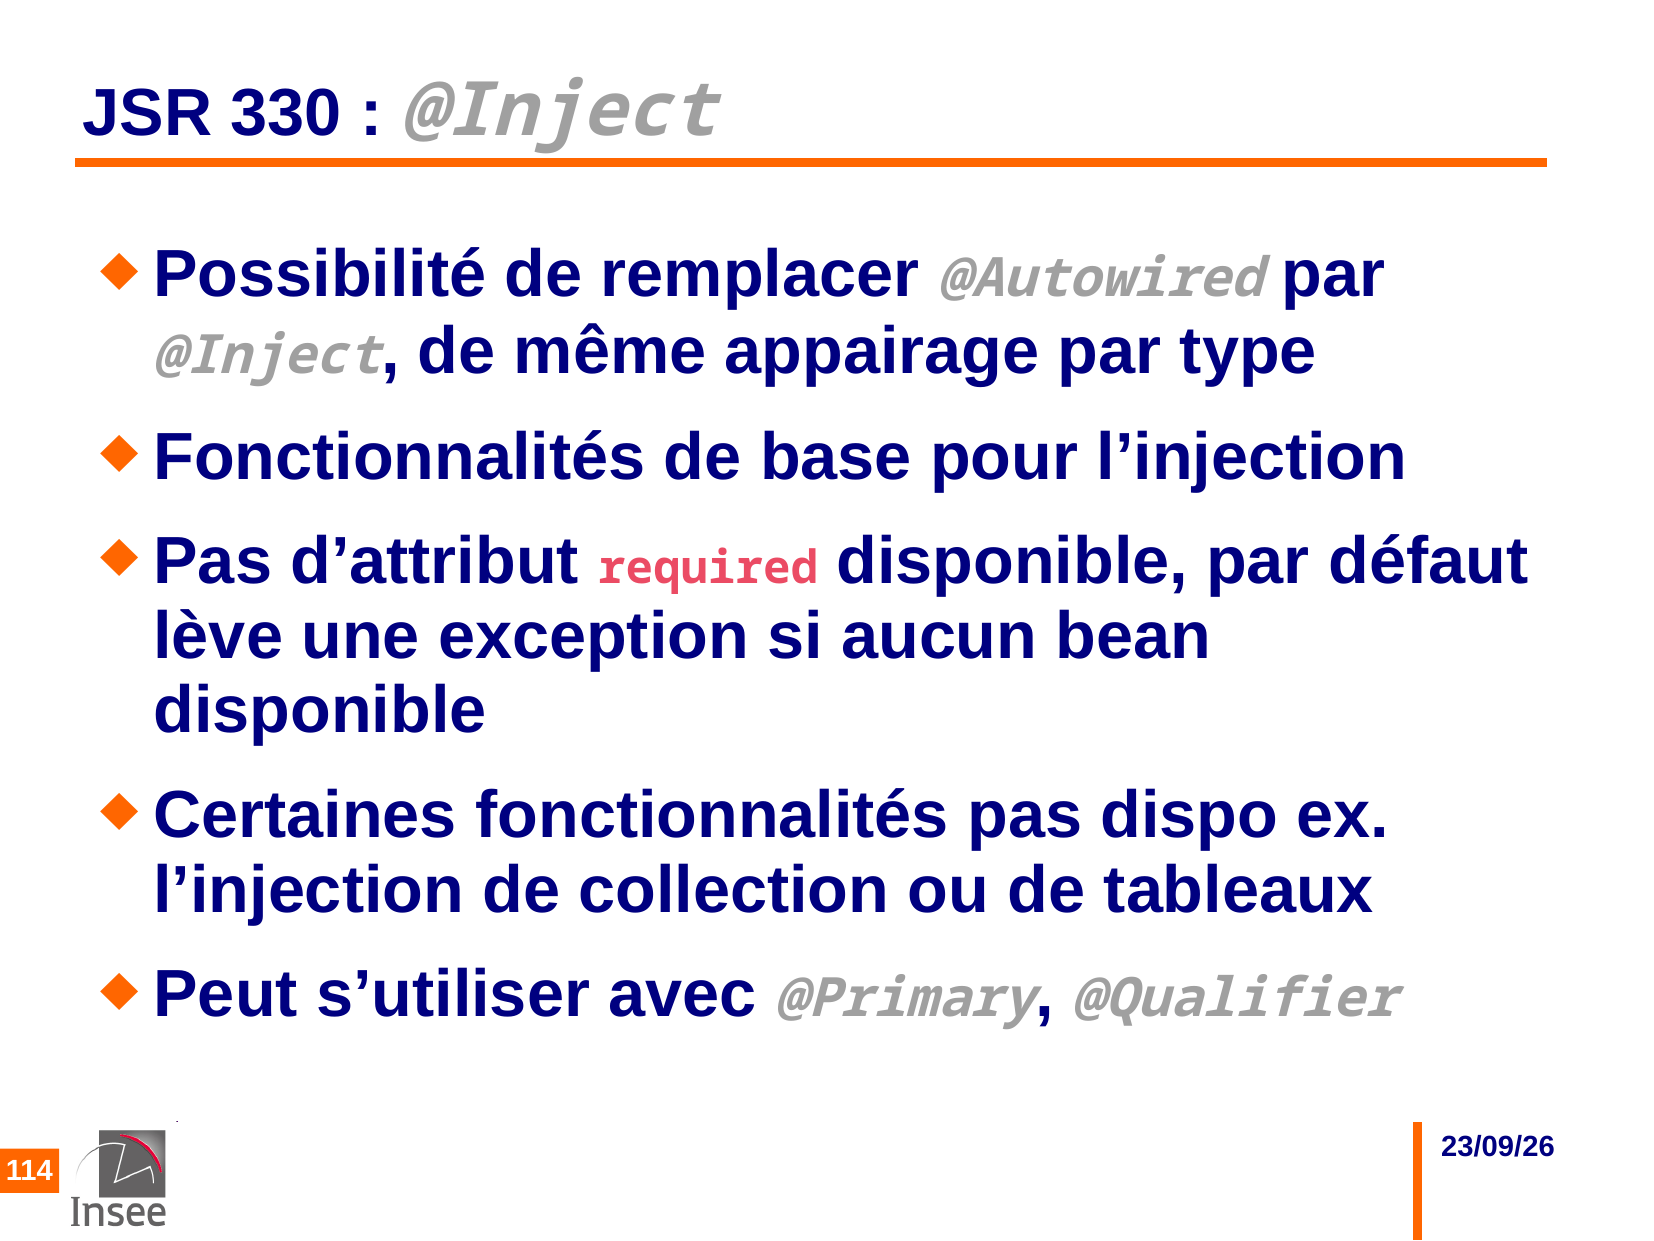

# JSR 330 : @Inject
Possibilité de remplacer @Autowired par @Inject, de même appairage par type
Fonctionnalités de base pour l’injection
Pas d’attribut required disponible, par défaut lève une exception si aucun bean disponible
Certaines fonctionnalités pas dispo ex. l’injection de collection ou de tableaux
Peut s’utiliser avec @Primary, @Qualifier
114